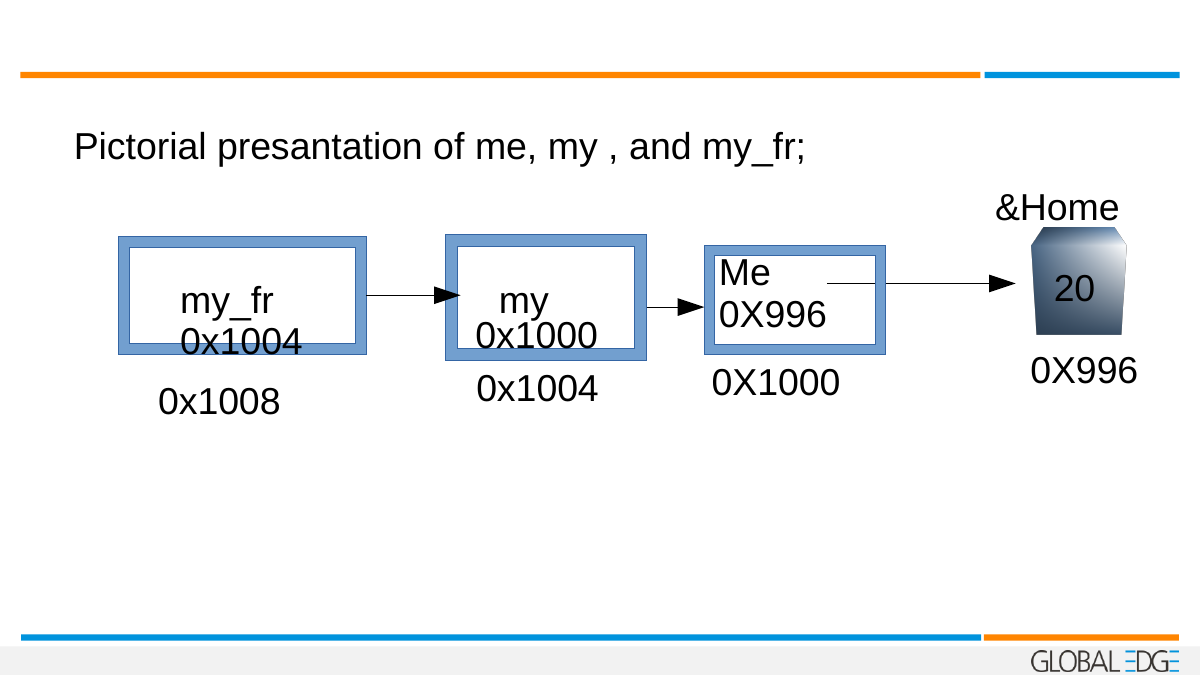

#
Pictorial presantation of me, my , and my_fr;
&Home
Me
0X996
20
my_fr
0x1004
my
0x1000
0X996
0X1000
0x1004
0x1008